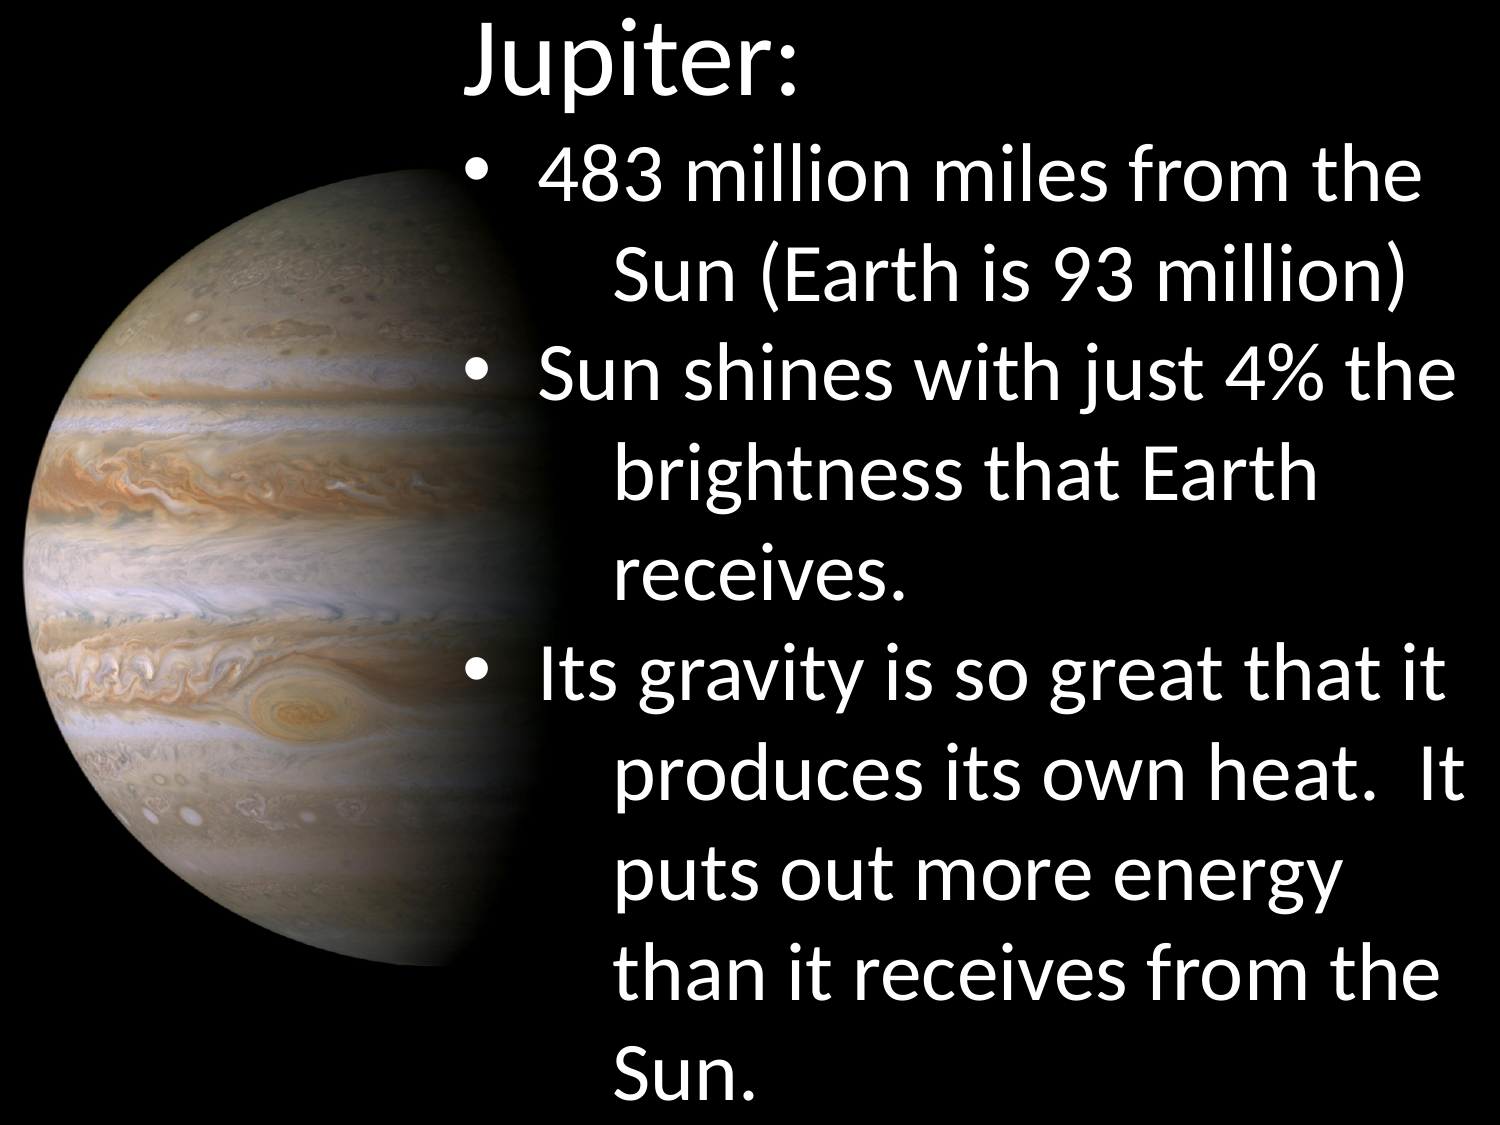

Jupiter:
483 million miles from the Sun (Earth is 93 million)
Sun shines with just 4% the brightness that Earth receives.
Its gravity is so great that it produces its own heat. It puts out more energy than it receives from the Sun.